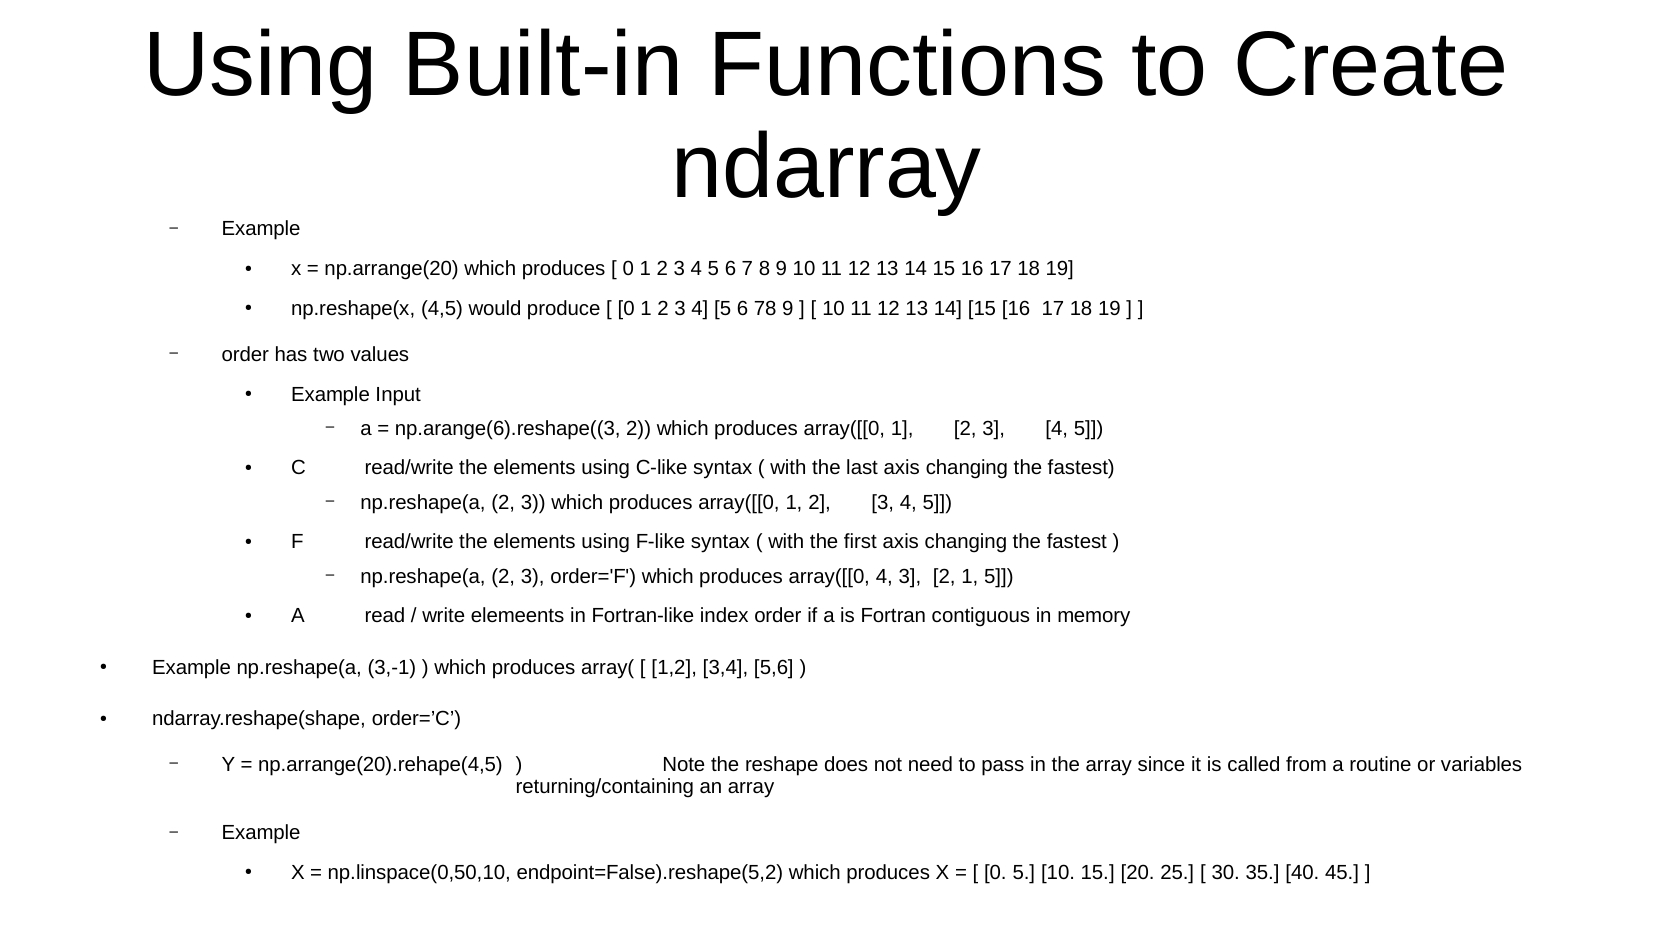

# Using Built-in Functions to Create ndarray
Example
x = np.arrange(20) which produces [ 0 1 2 3 4 5 6 7 8 9 10 11 12 13 14 15 16 17 18 19]
np.reshape(x, (4,5) would produce [ [0 1 2 3 4] [5 6 78 9 ] [ 10 11 12 13 14] [15 [16 17 18 19 ] ]
order has two values
Example Input
a = np.arange(6).reshape((3, 2)) which produces array([[0, 1], [2, 3], [4, 5]])
C	read/write the elements using C-like syntax ( with the last axis changing the fastest)
np.reshape(a, (2, 3)) which produces array([[0, 1, 2], [3, 4, 5]])
F	read/write the elements using F-like syntax ( with the first axis changing the fastest )
np.reshape(a, (2, 3), order='F') which produces array([[0, 4, 3], [2, 1, 5]])
A	read / write elemeents in Fortran-like index order if a is Fortran contiguous in memory
Example np.reshape(a, (3,-1) ) which produces array( [ [1,2], [3,4], [5,6] )
ndarray.reshape(shape, order=’C’)
Y = np.arrange(20).rehape(4,5)	)		Note the reshape does not need to pass in the array since it is called from a routine or variables 		 	 	 	 	 	returning/containing an array
Example
X = np.linspace(0,50,10, endpoint=False).reshape(5,2) which produces X = [ [0. 5.] [10. 15.] [20. 25.] [ 30. 35.] [40. 45.] ]